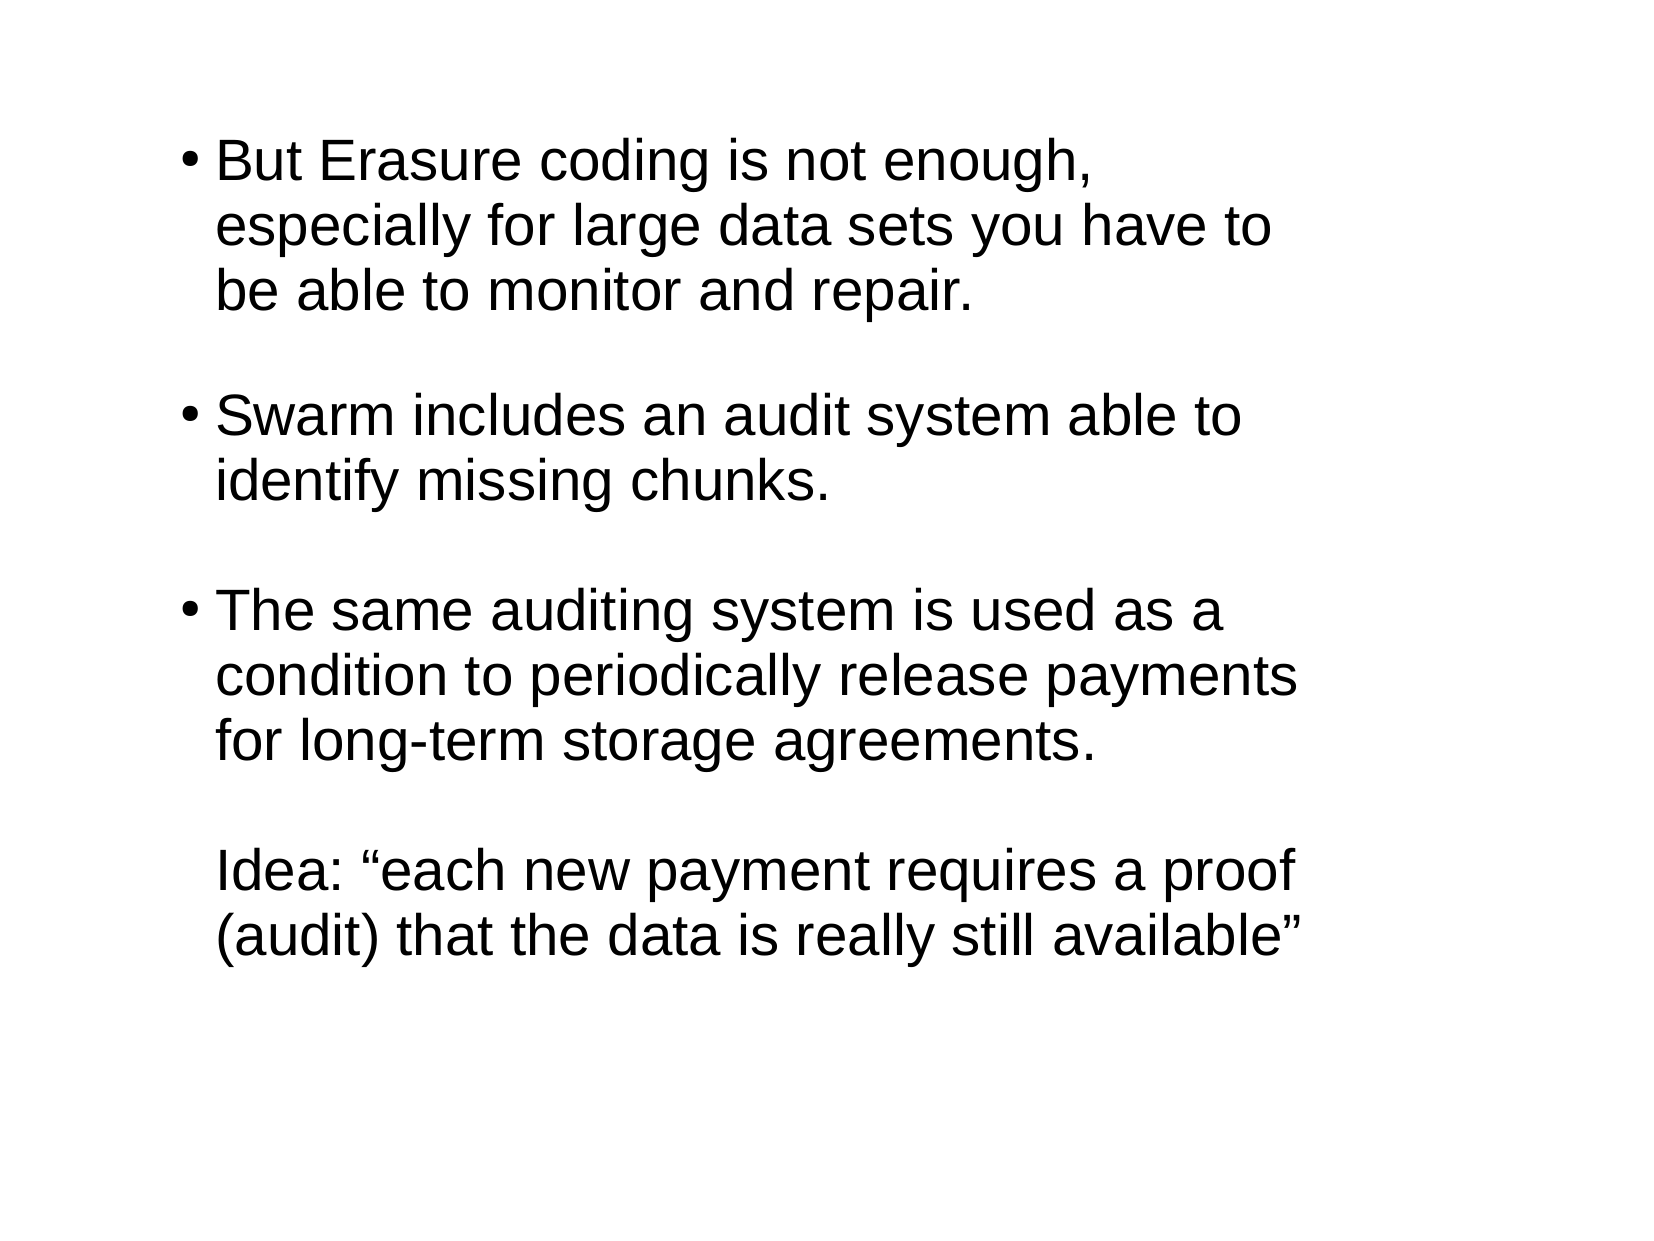

But Erasure coding is not enough, especially for large data sets you have to be able to monitor and repair.
Swarm includes an audit system able to identify missing chunks.
The same auditing system is used as a condition to periodically release payments for long-term storage agreements.
Idea: “each new payment requires a proof (audit) that the data is really still available”